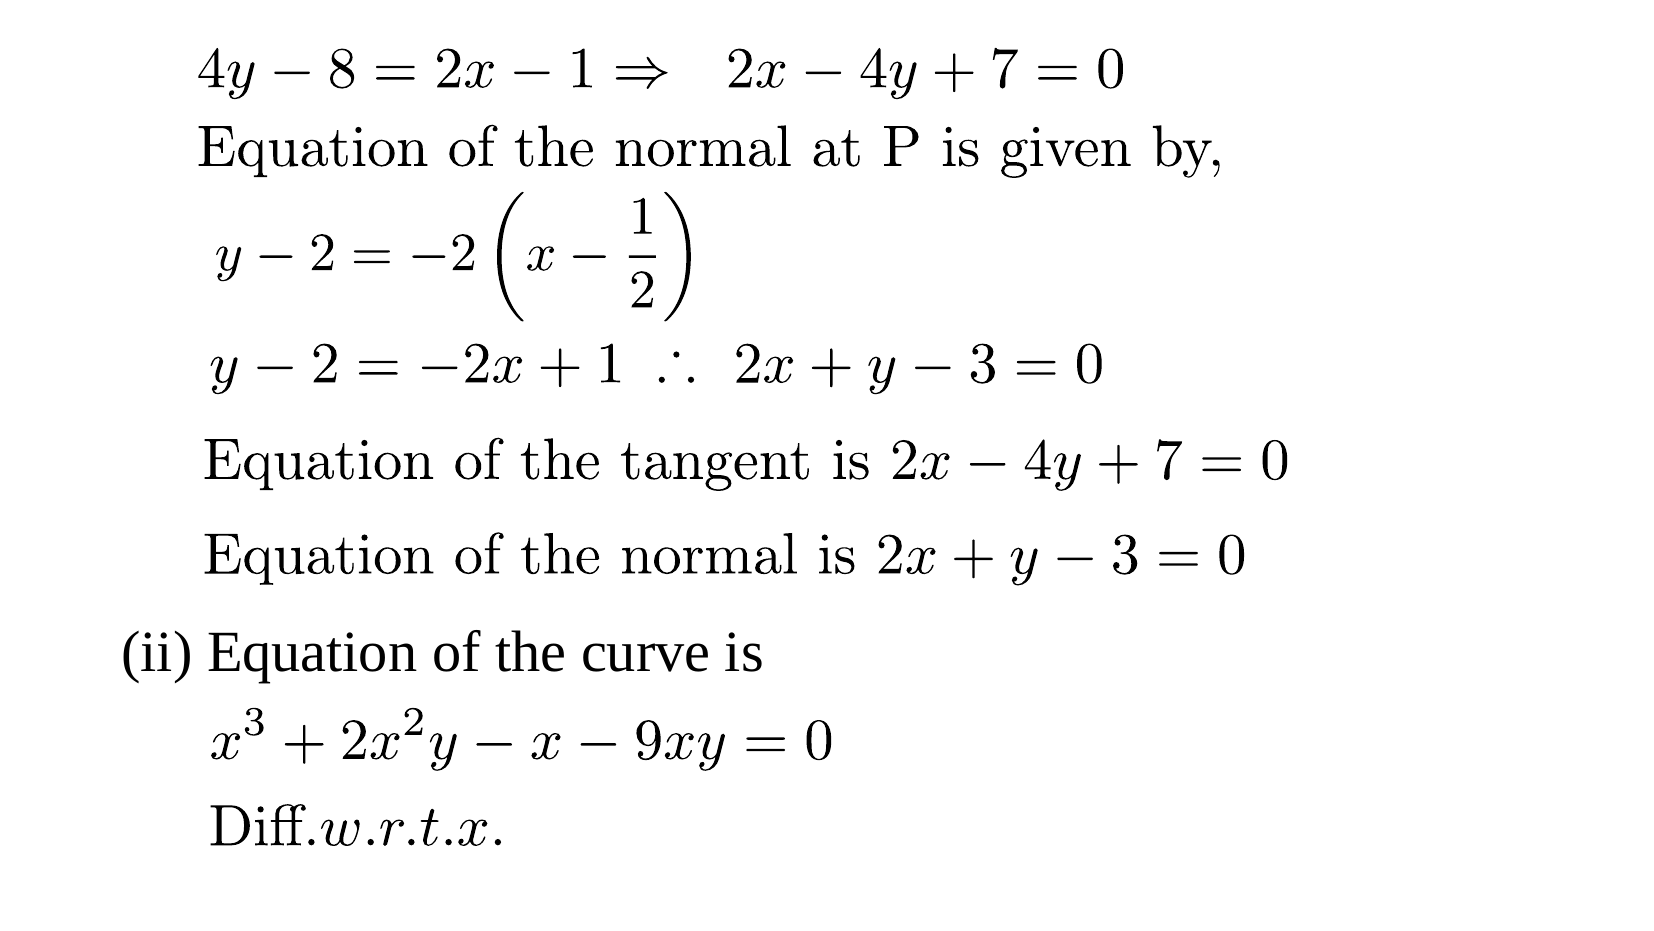

# (ii) Equation of the curve is